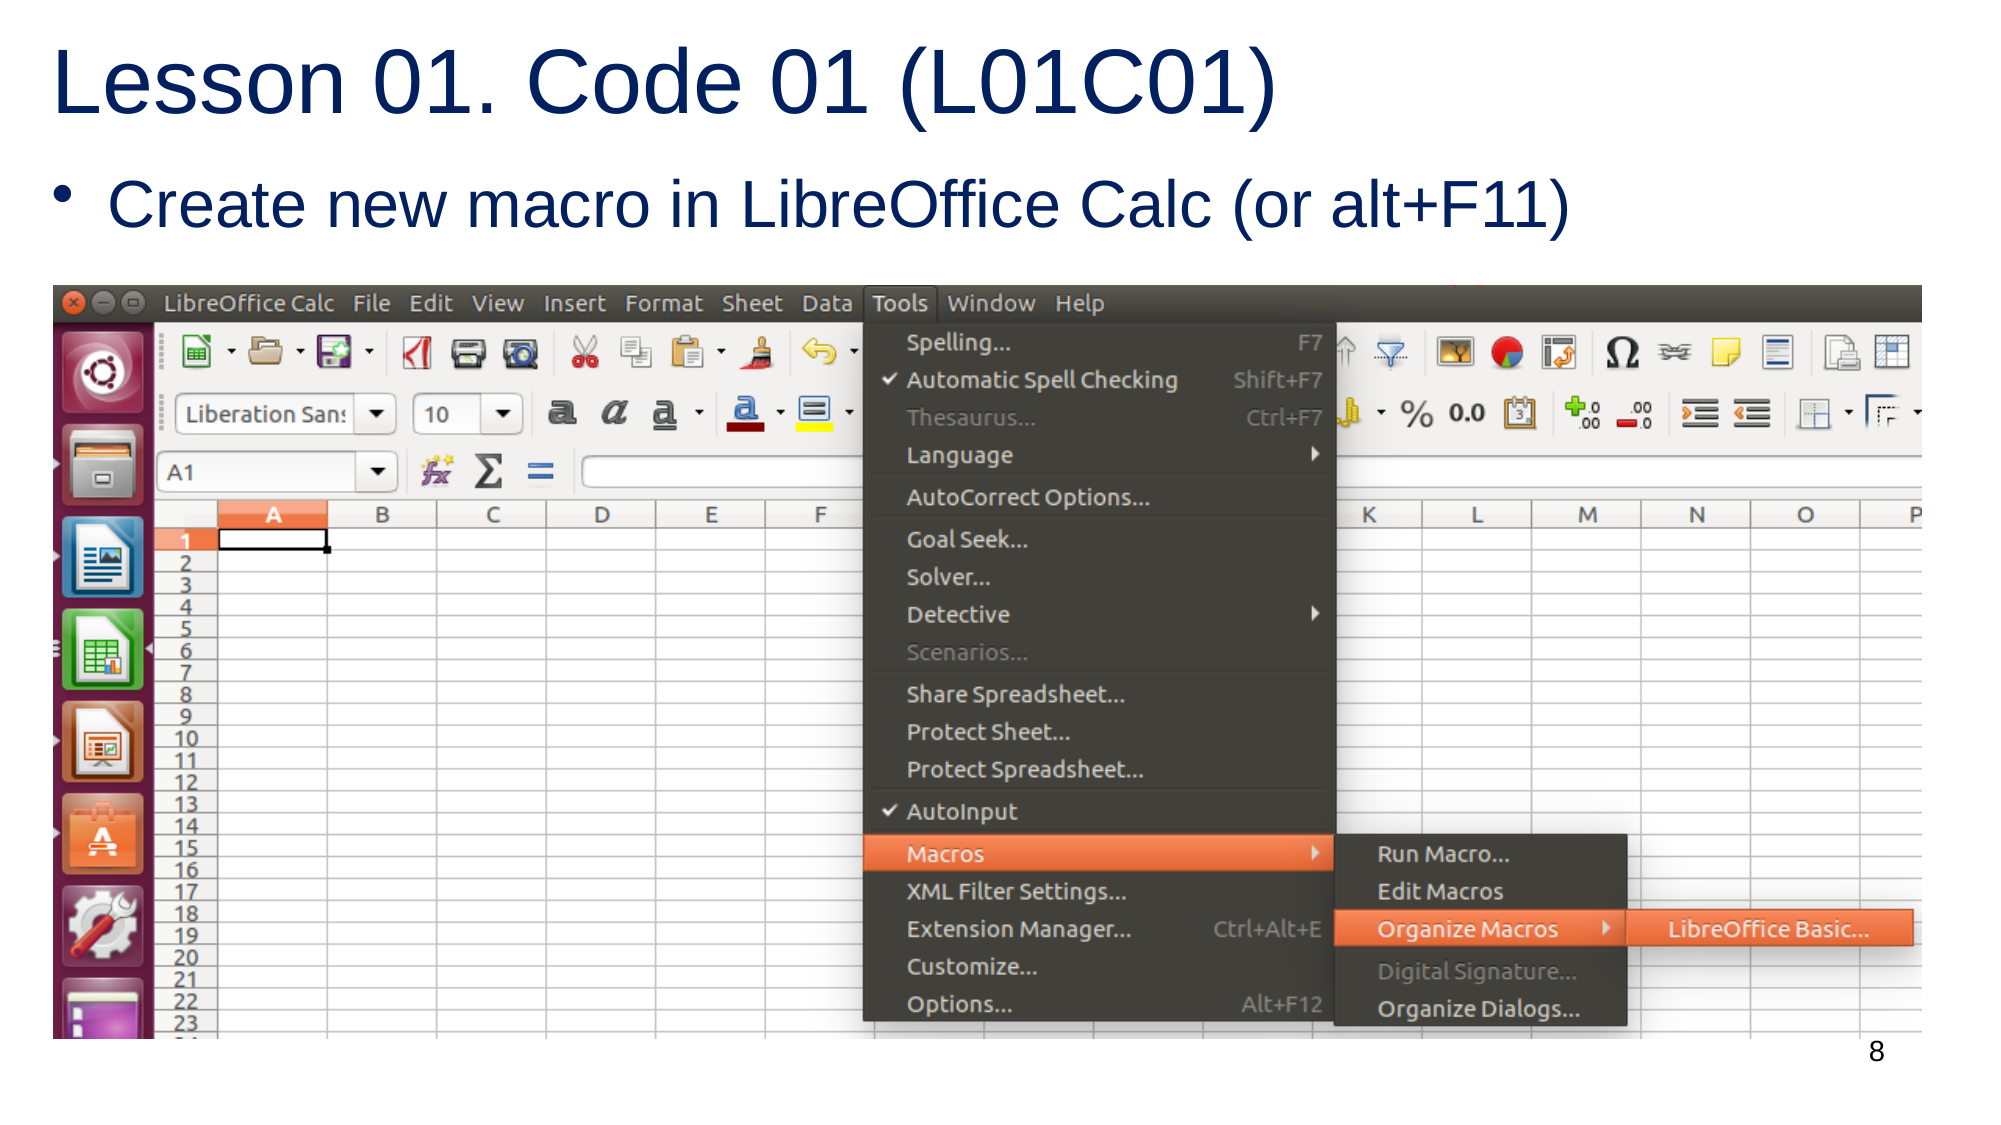

# Lesson 01. Code 01 (L01C01)
Create new macro in LibreOffice Calc (or alt+F11)